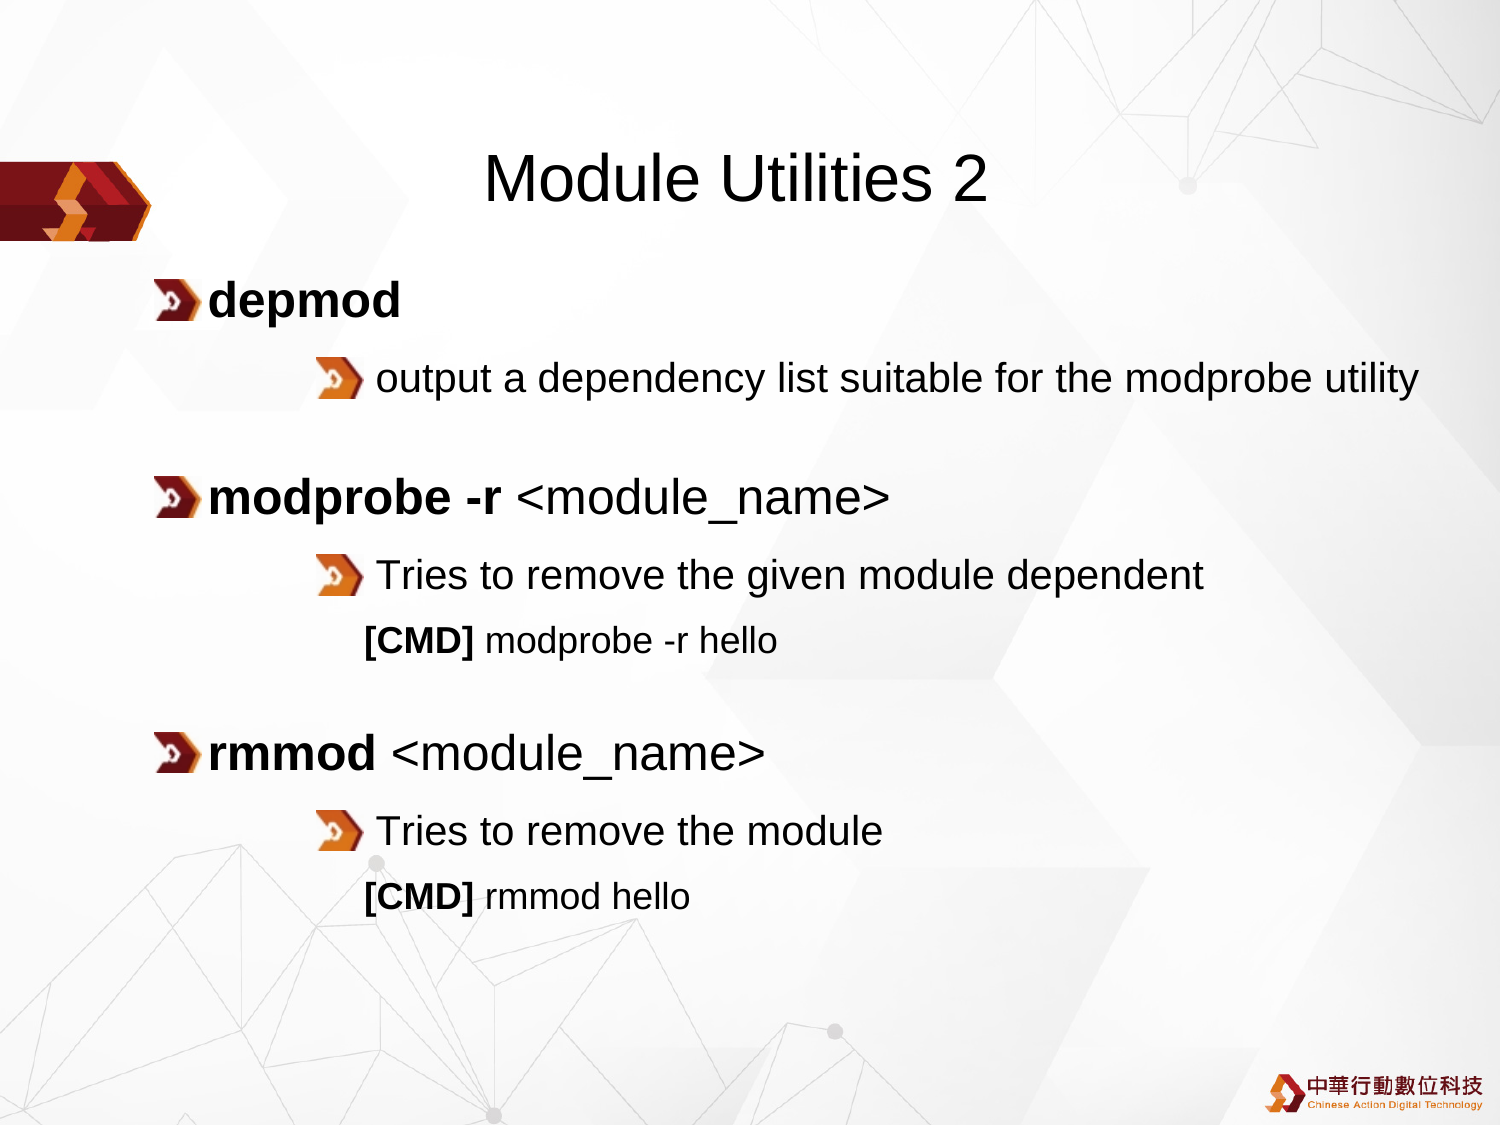

# Module Utilities 2
depmod
 output a dependency list suitable for the modprobe utility
modprobe -r <module_name>
 Tries to remove the given module dependent
[CMD] modprobe -r hello
rmmod <module_name>
 Tries to remove the module
[CMD] rmmod hello